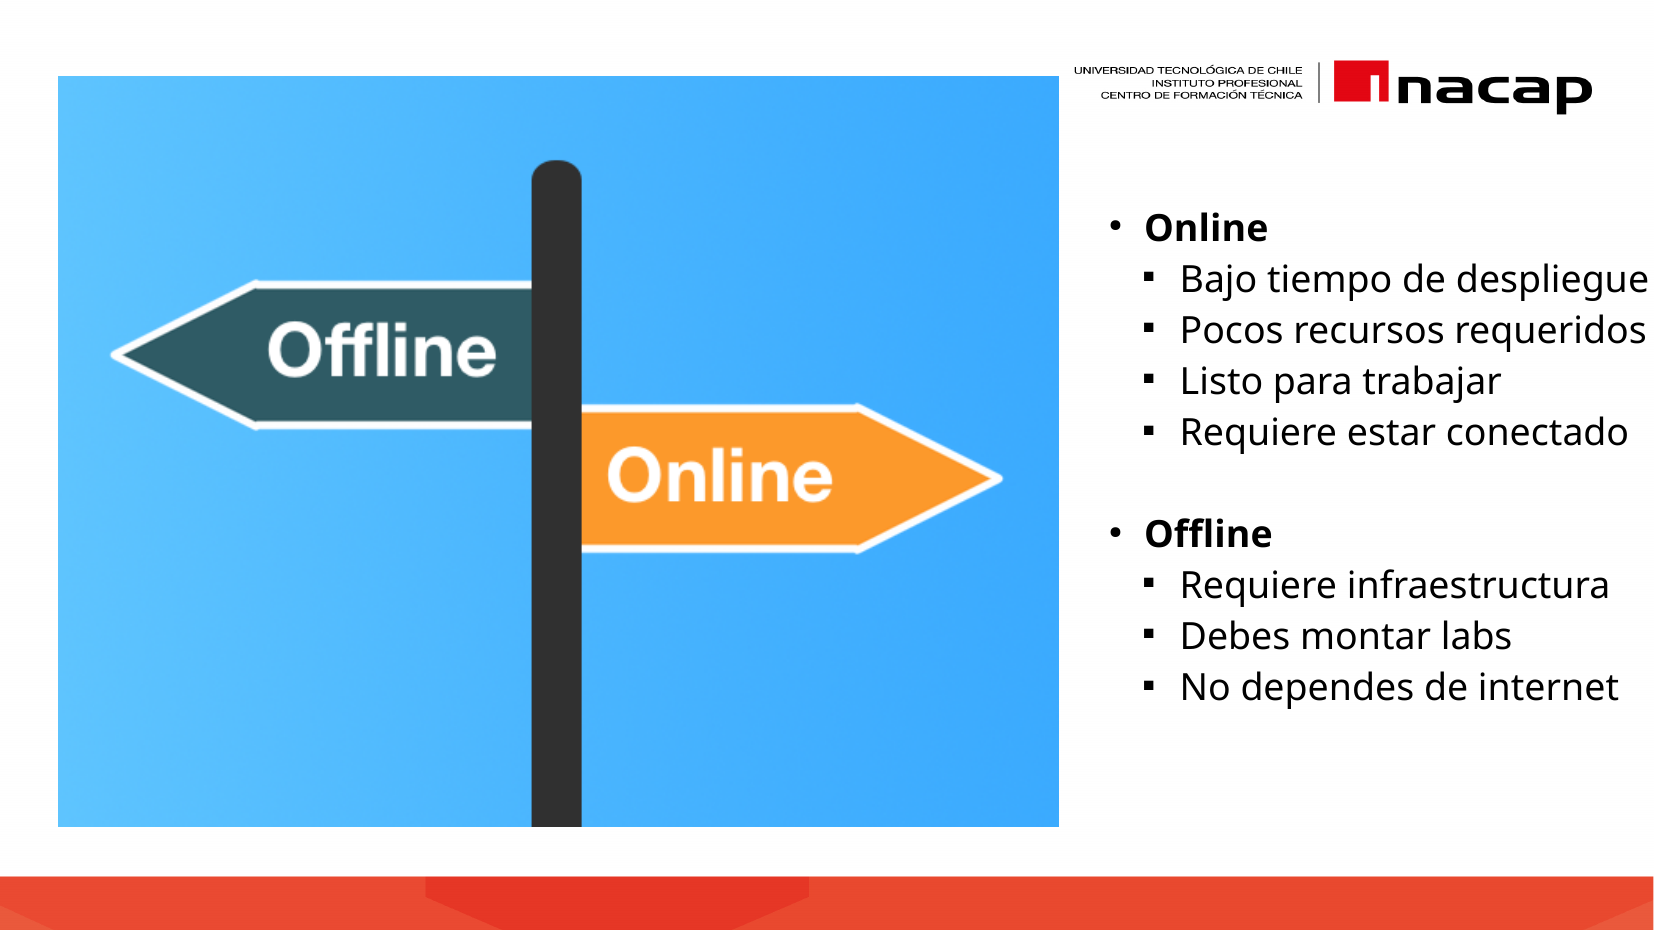

Online
Bajo tiempo de despliegue
Pocos recursos requeridos
Listo para trabajar
Requiere estar conectado
Offline
Requiere infraestructura
Debes montar labs
No dependes de internet